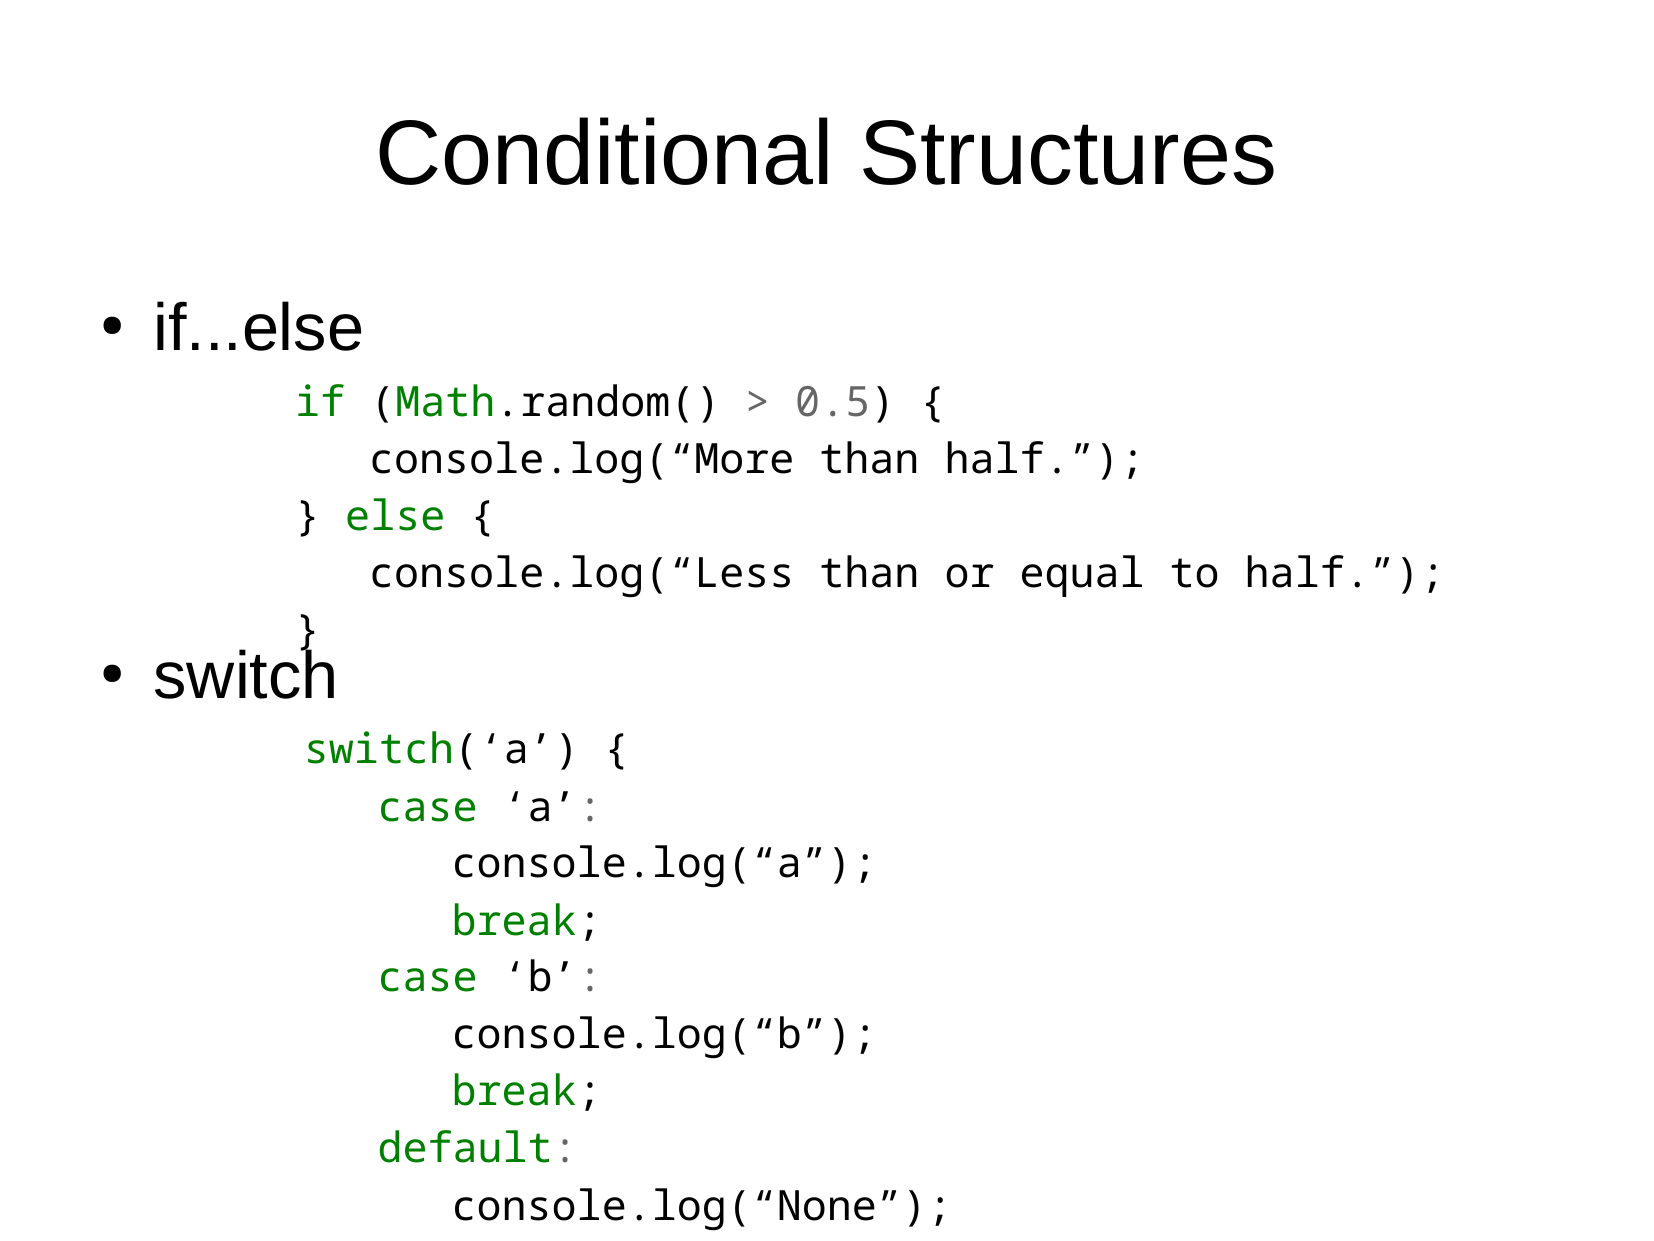

# Conditional Structures
if...else
switch
if (Math.random() > 0.5) {
	console.log(“More than half.”);
} else {
	console.log(“Less than or equal to half.”);
}
switch(‘a’) {
	case ‘a’:
		console.log(“a”);
		break;
	case ‘b’:
		console.log(“b”);
		break;
	default:
		console.log(“None”);
}